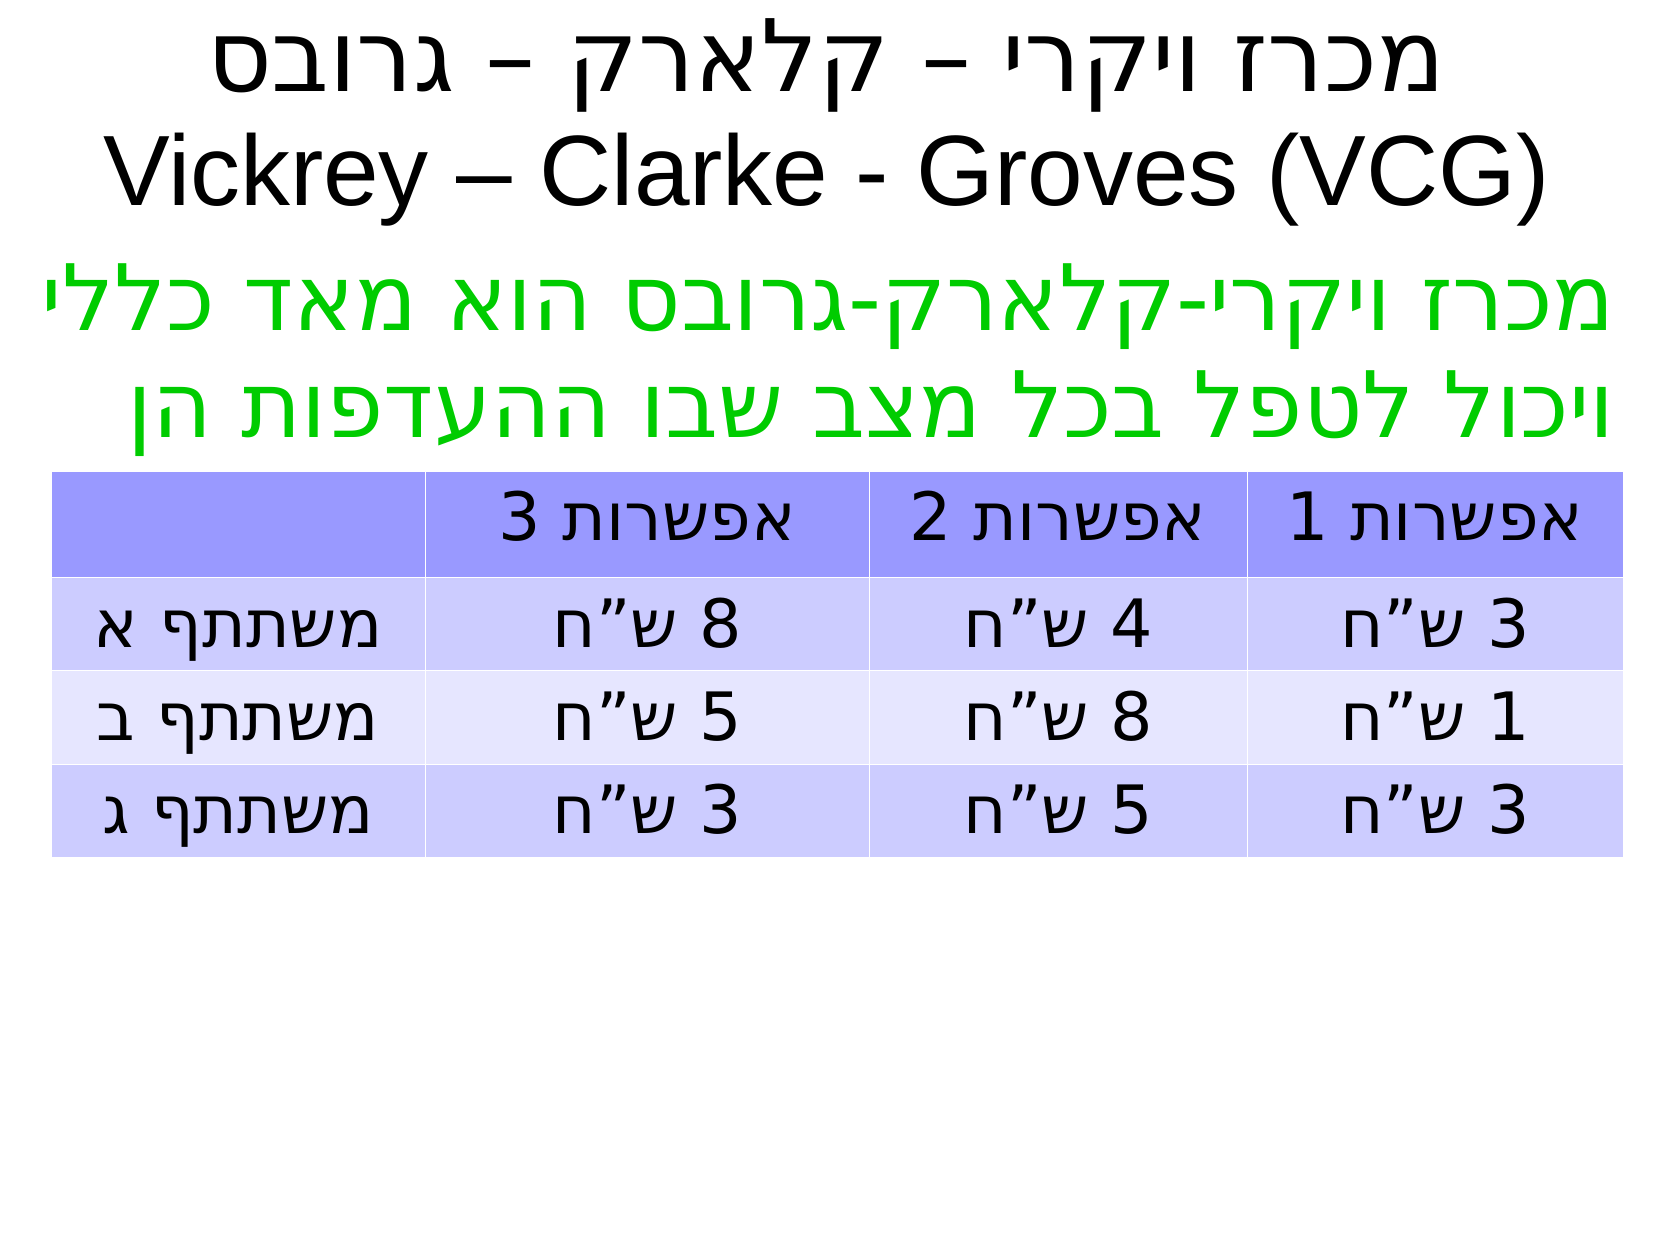

# מכרז ויקרי – קלארק – גרובס Vickrey – Clarke - Groves (VCG)
מכרז ויקרי-קלארק-גרובס הוא מאד כללי ויכול לטפל בכל מצב שבו ההעדפות הן “כספיות”:
| | אפשרות 3 | אפשרות 2 | אפשרות 1 |
| --- | --- | --- | --- |
| משתתף א | 8 ש”ח | 4 ש”ח | 3 ש”ח |
| משתתף ב | 5 ש”ח | 8 ש”ח | 1 ש”ח |
| משתתף ג | 3 ש”ח | 5 ש”ח | 3 ש”ח |